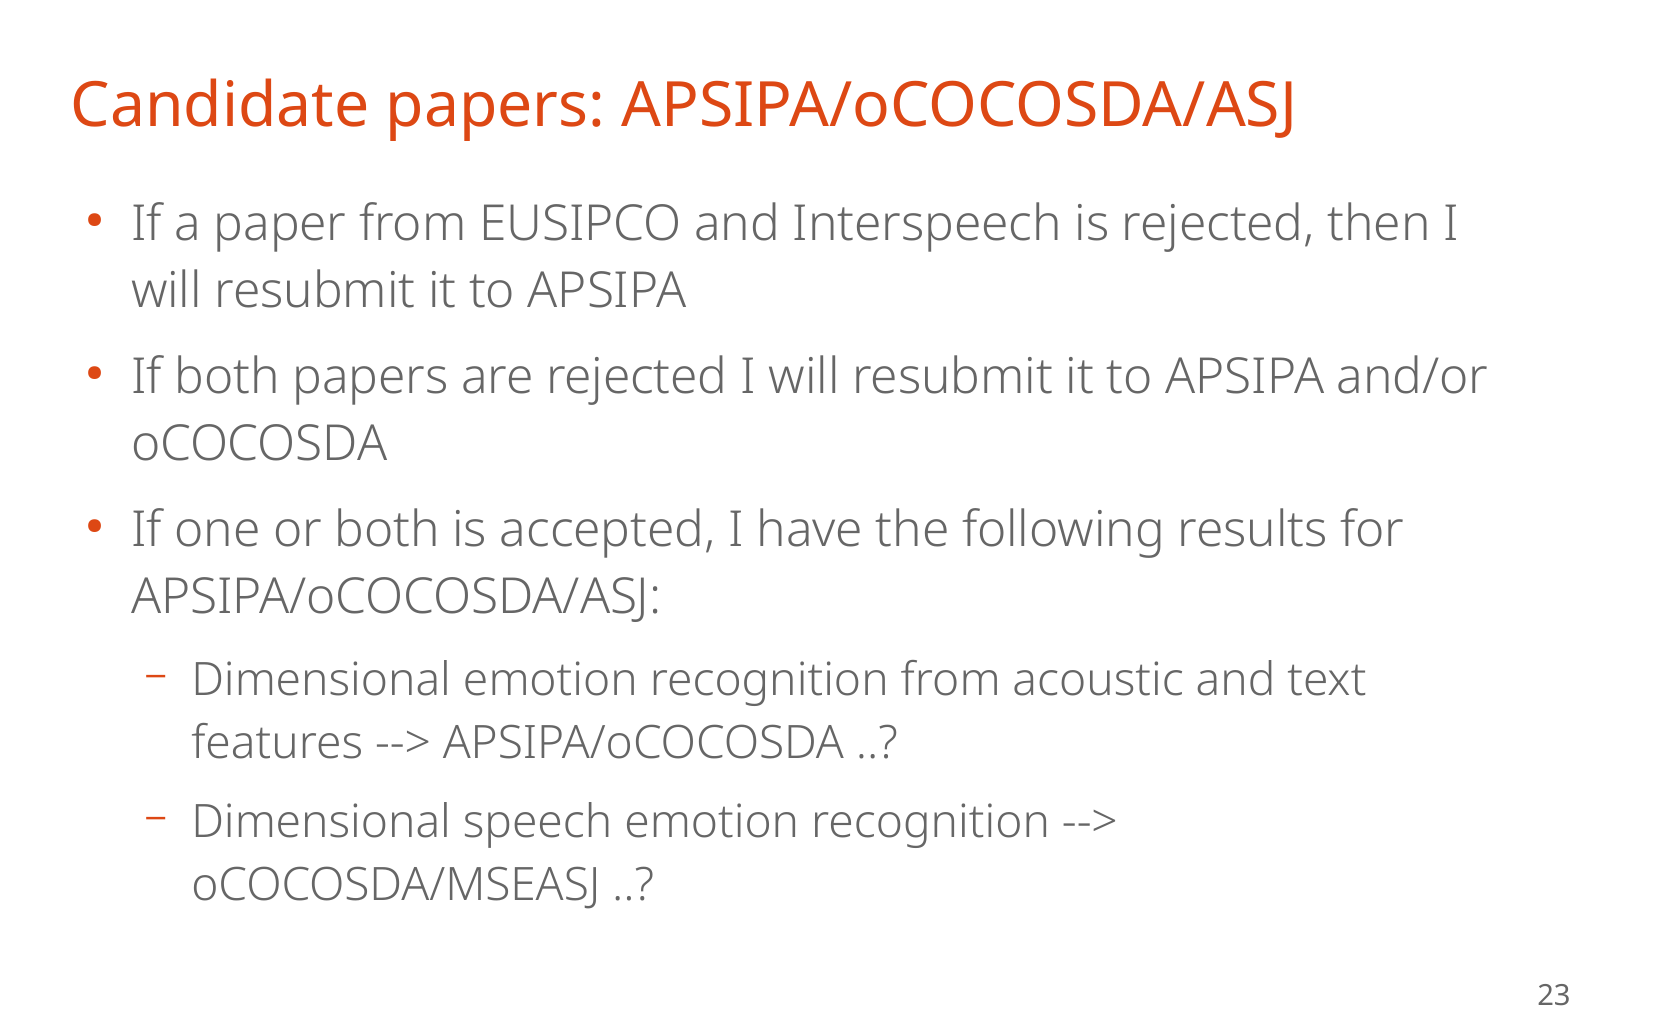

# Candidate papers: APSIPA/oCOCOSDA/ASJ
If a paper from EUSIPCO and Interspeech is rejected, then I will resubmit it to APSIPA
If both papers are rejected I will resubmit it to APSIPA and/or oCOCOSDA
If one or both is accepted, I have the following results for APSIPA/oCOCOSDA/ASJ:
Dimensional emotion recognition from acoustic and text features --> APSIPA/oCOCOSDA ..?
Dimensional speech emotion recognition --> oCOCOSDA/MSEASJ ..?
23